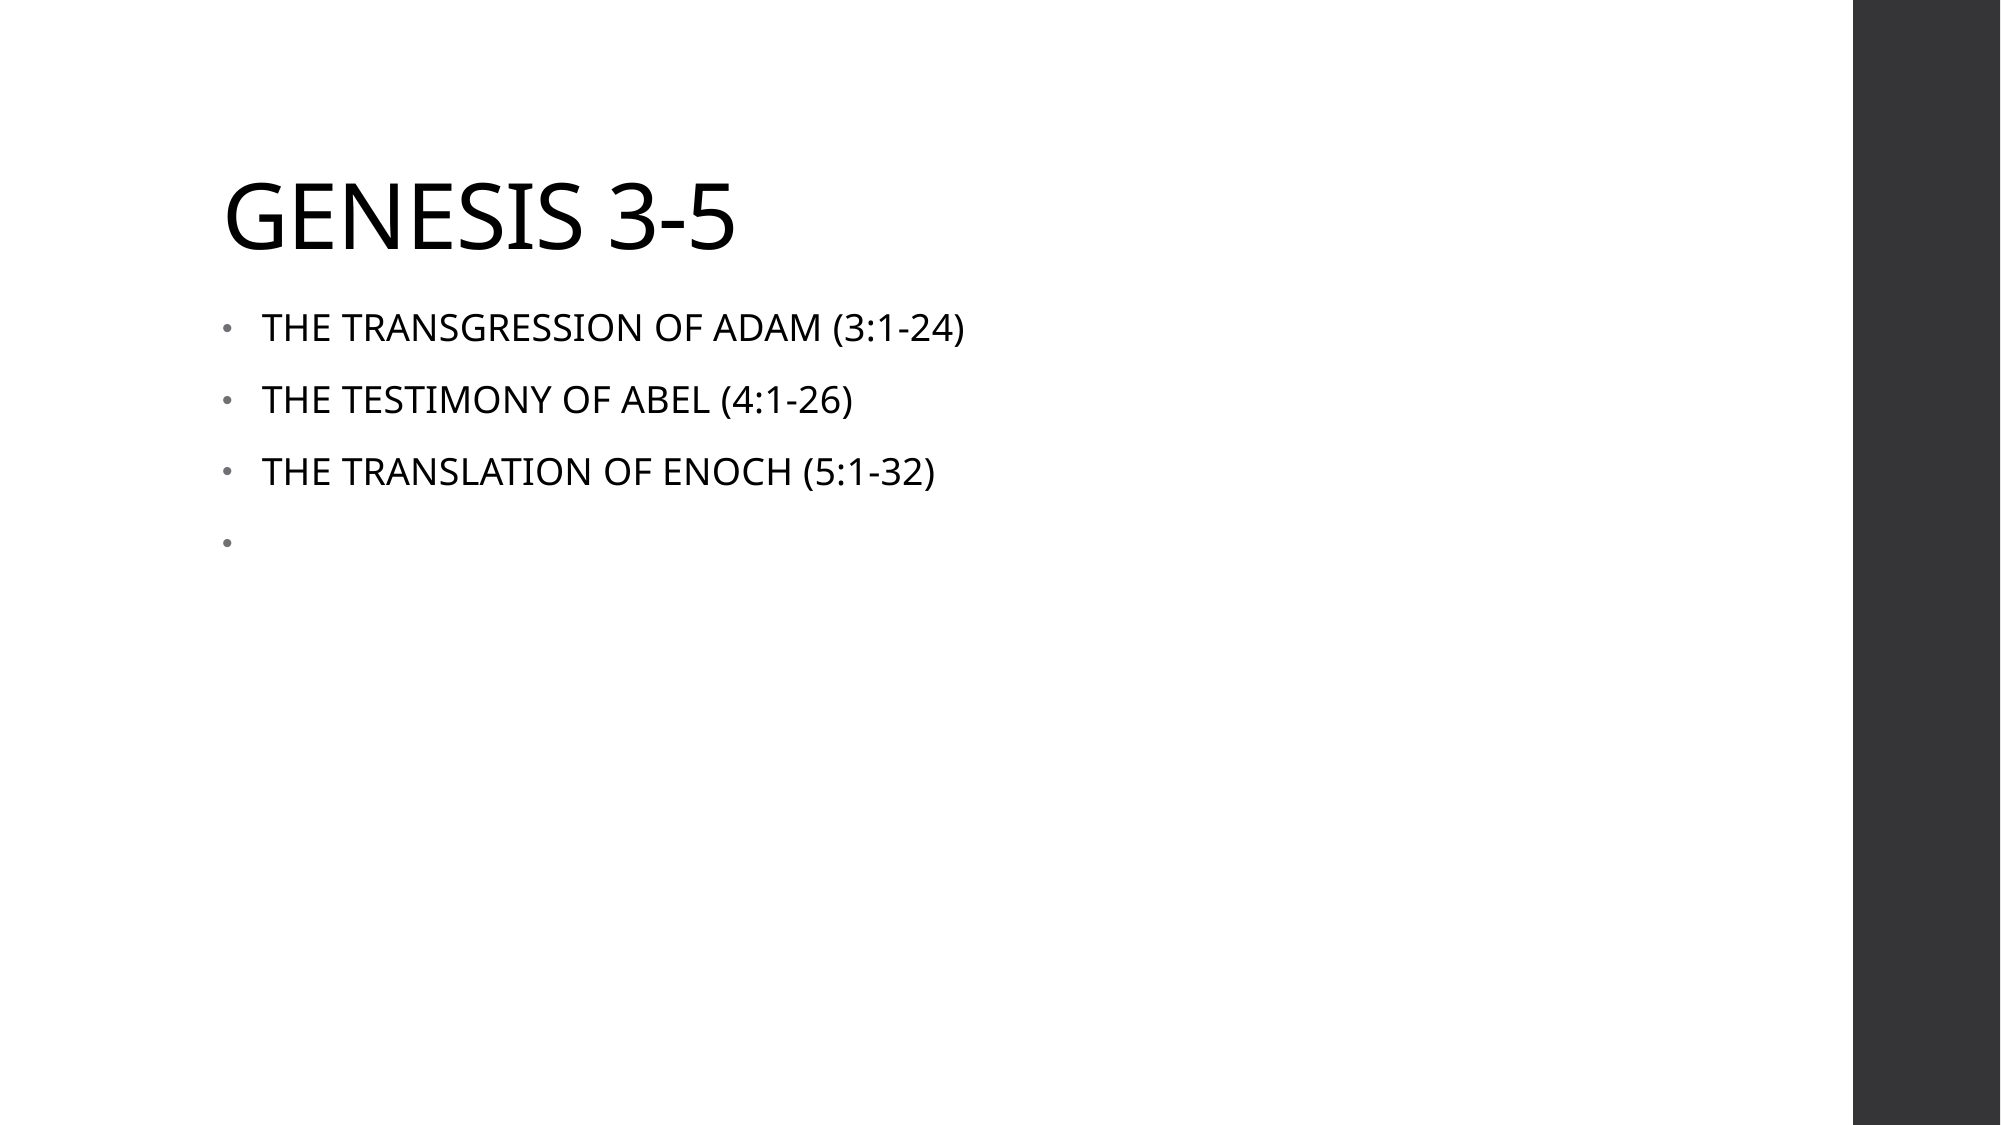

# GENESIS 3-5
 THE TRANSGRESSION OF ADAM (3:1-24)
 THE TESTIMONY OF ABEL (4:1-26)
 THE TRANSLATION OF ENOCH (5:1-32)